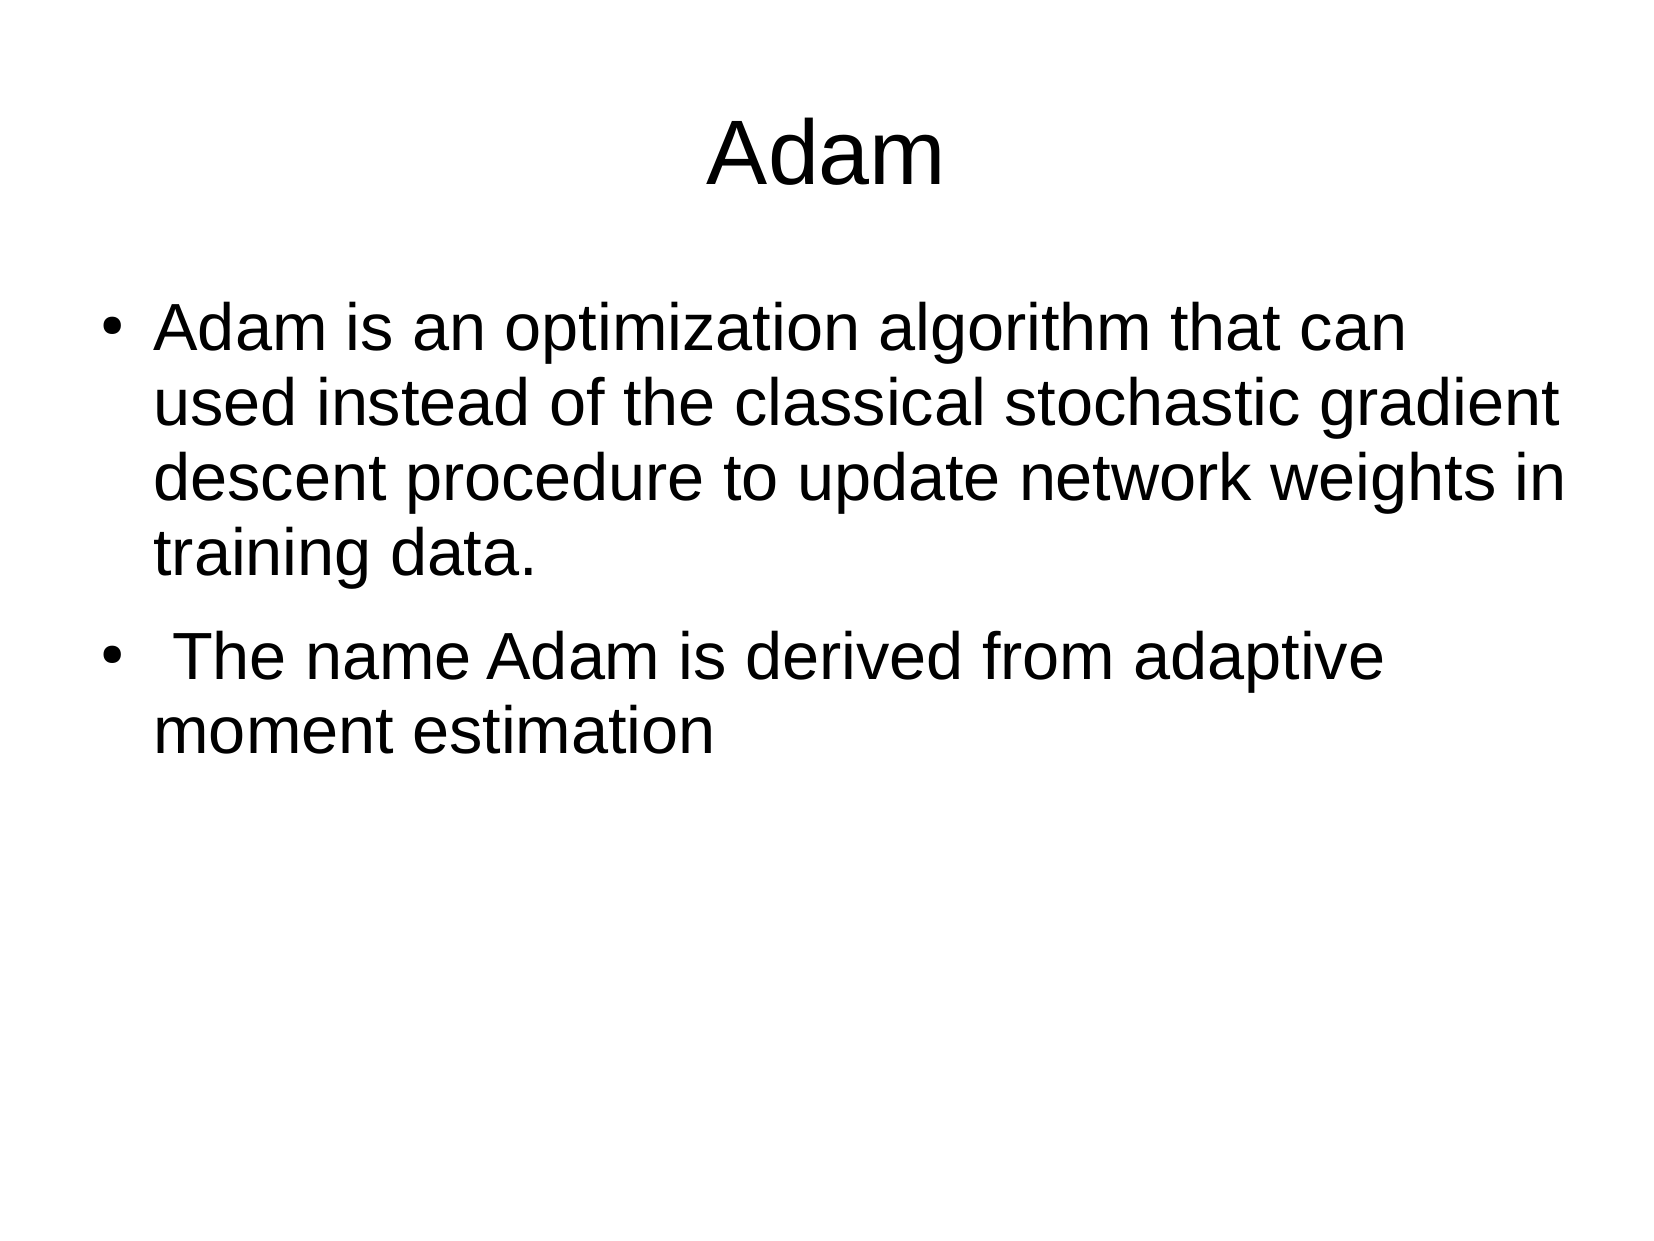

# Adam
Adam is an optimization algorithm that can used instead of the classical stochastic gradient descent procedure to update network weights in training data.
 The name Adam is derived from adaptive moment estimation